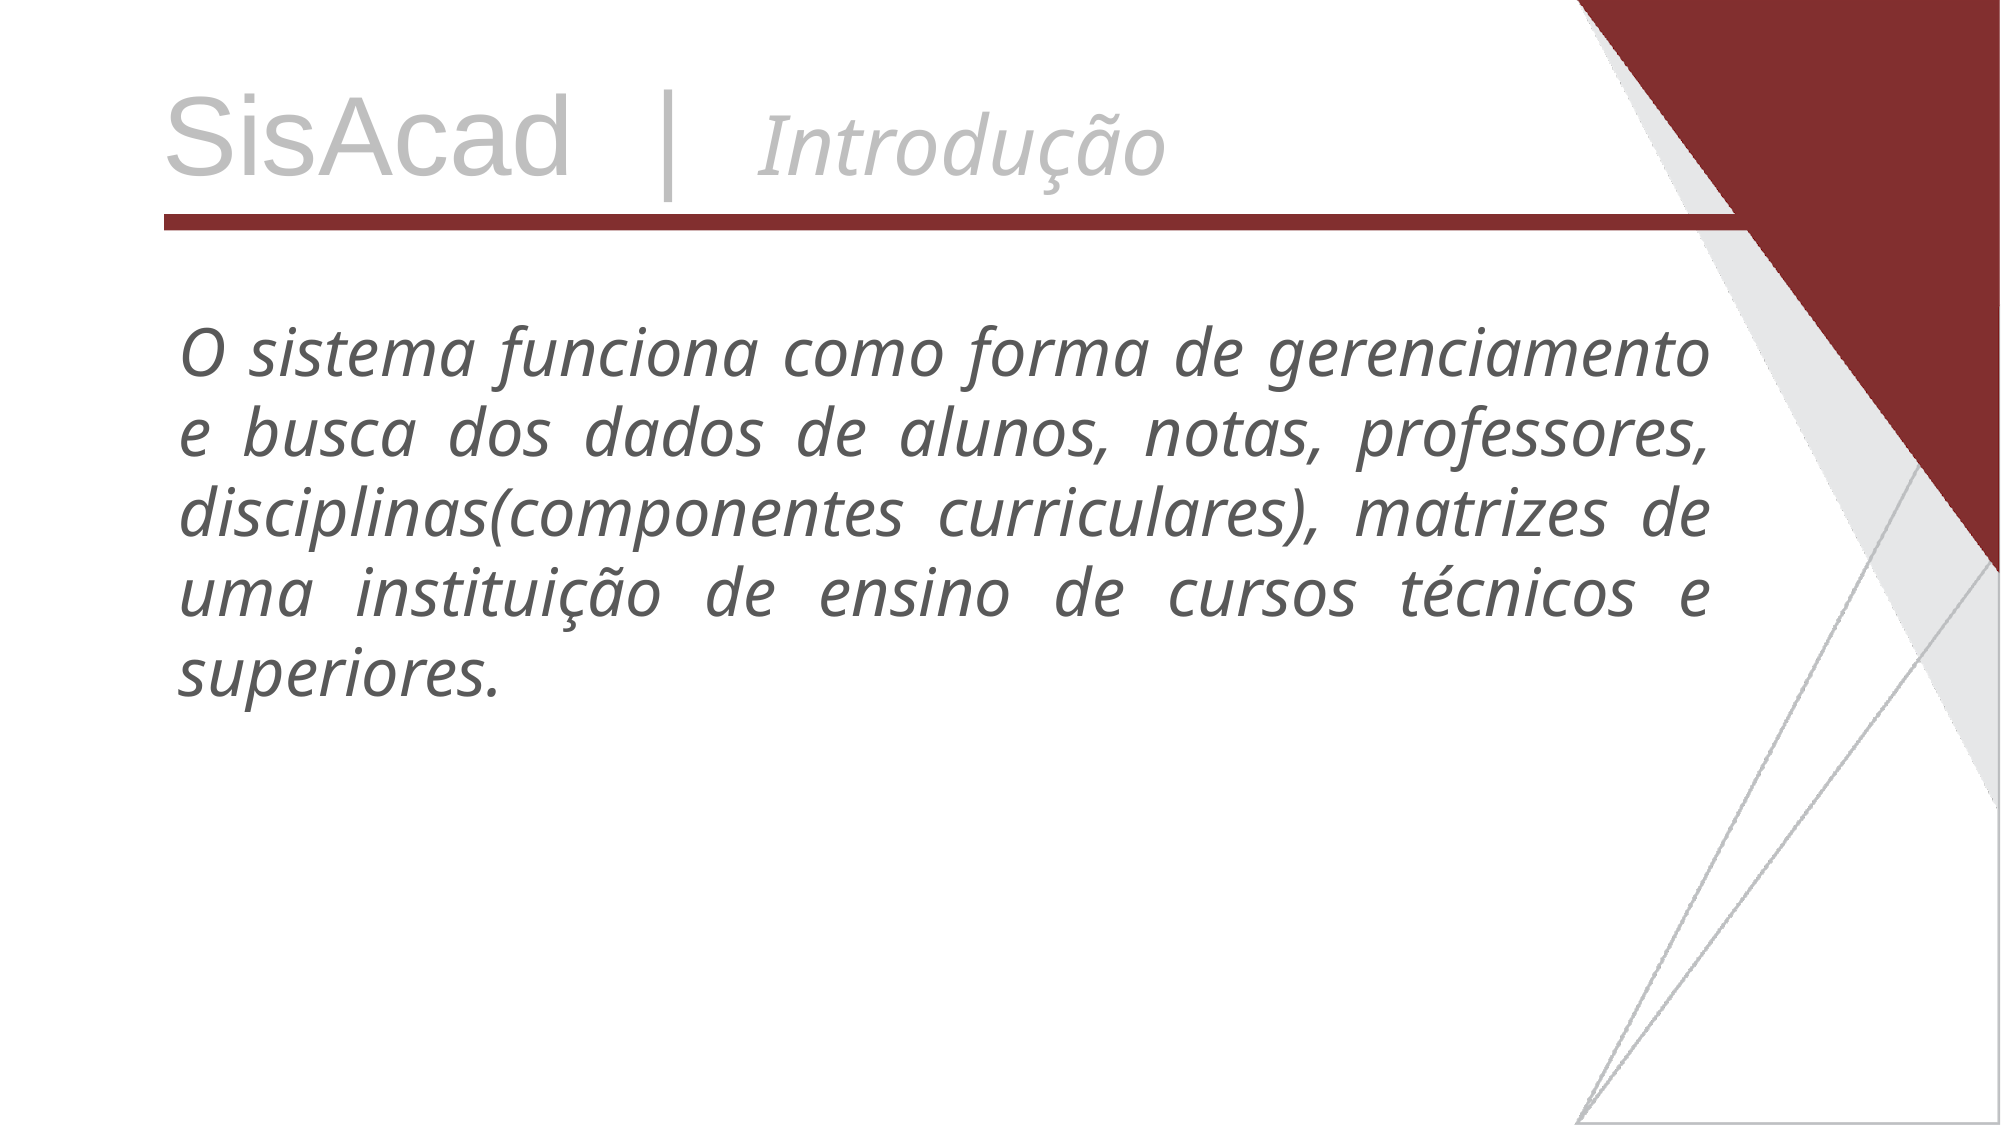

SisAcad | Introdução
O sistema funciona como forma de gerenciamento e busca dos dados de alunos, notas, professores, disciplinas(componentes curriculares), matrizes de uma instituição de ensino de cursos técnicos e superiores.